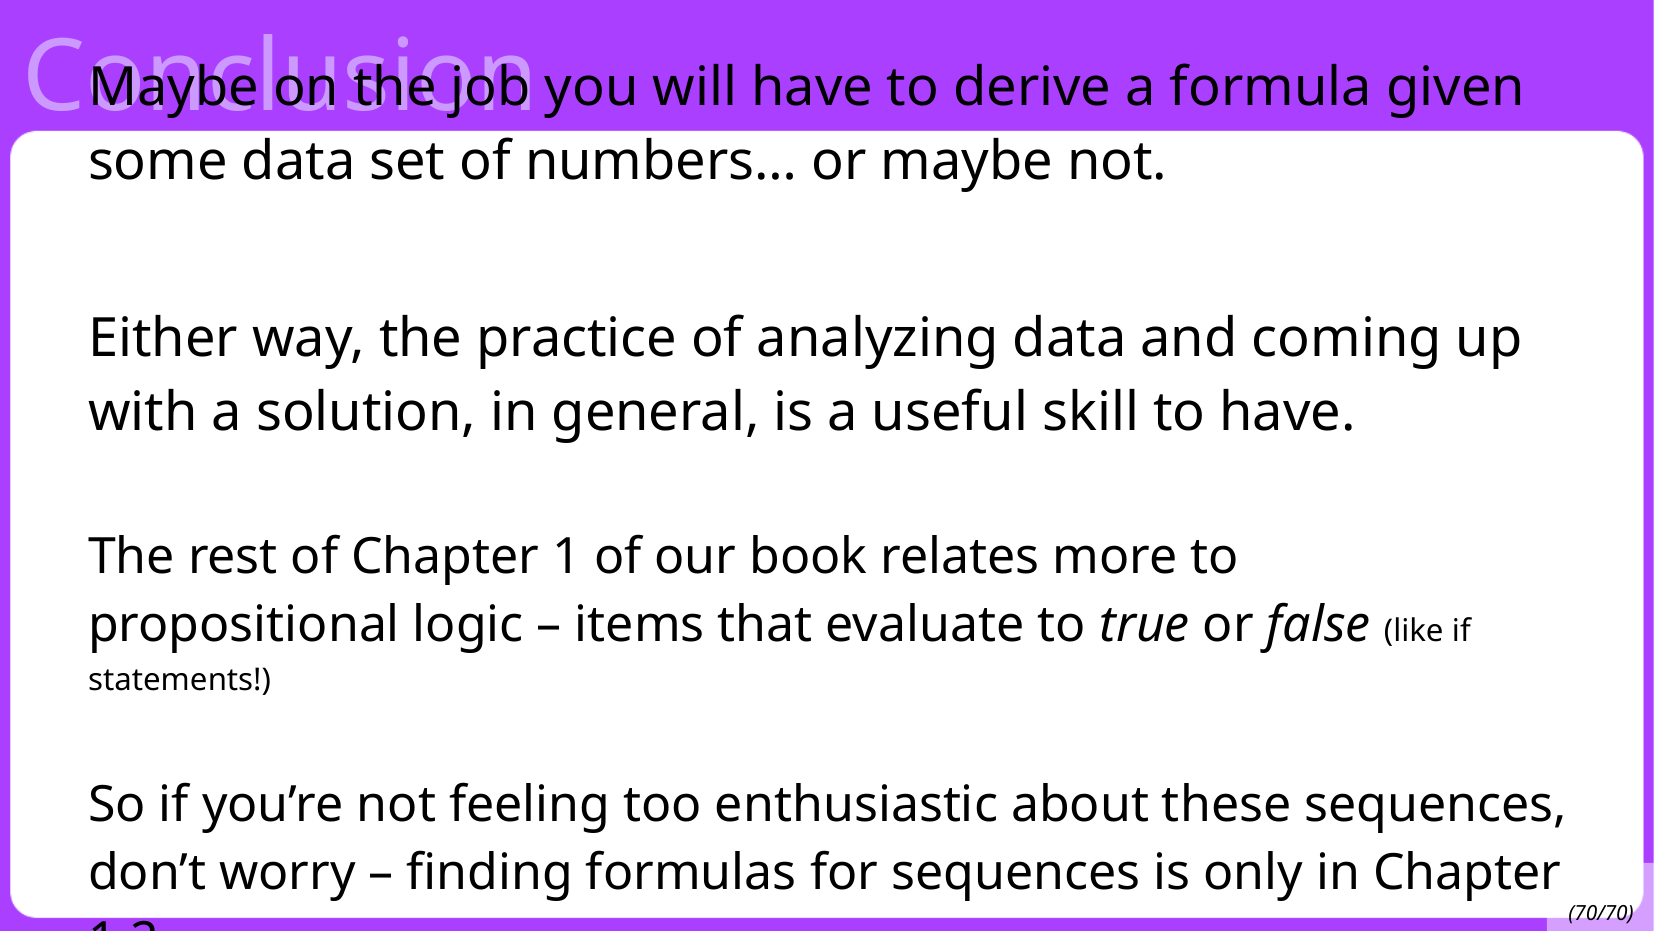

# Conclusion
Maybe on the job you will have to derive a formula given some data set of numbers… or maybe not.
Either way, the practice of analyzing data and coming up with a solution, in general, is a useful skill to have.
The rest of Chapter 1 of our book relates more to
propositional logic – items that evaluate to true or false (like if statements!)
So if you’re not feeling too enthusiastic about these sequences, don’t worry – finding formulas for sequences is only in Chapter 1.2.